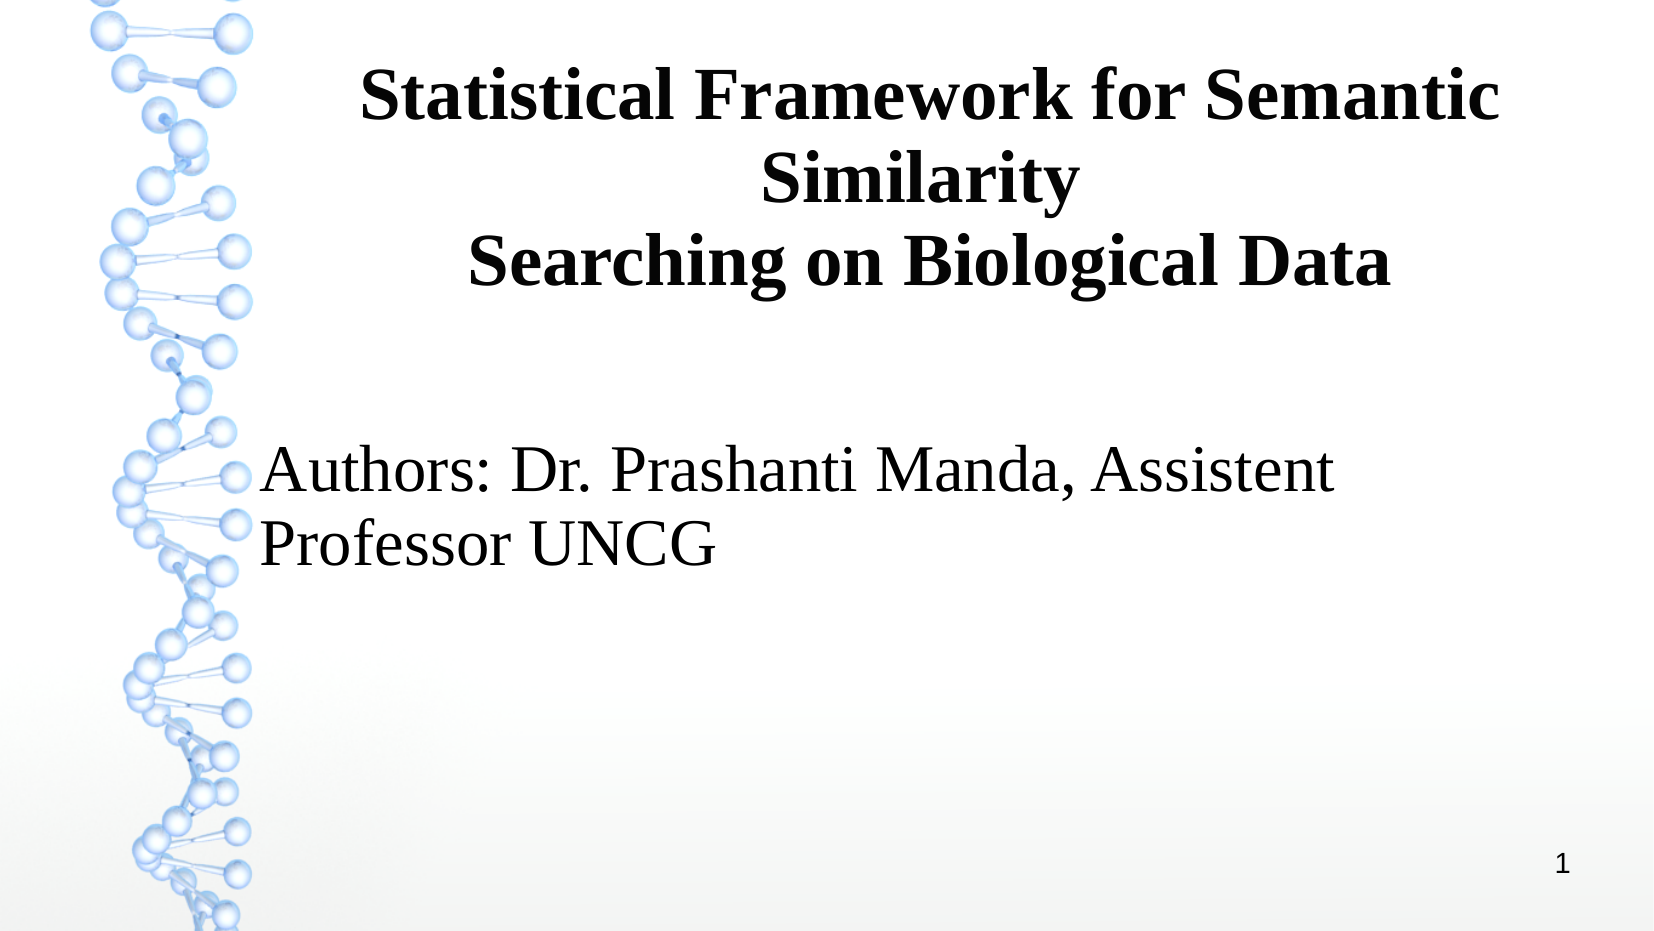

# Statistical Framework for Semantic Similarity Searching on Biological Data
Authors: Dr. Prashanti Manda, Assistent Professor UNCG
1